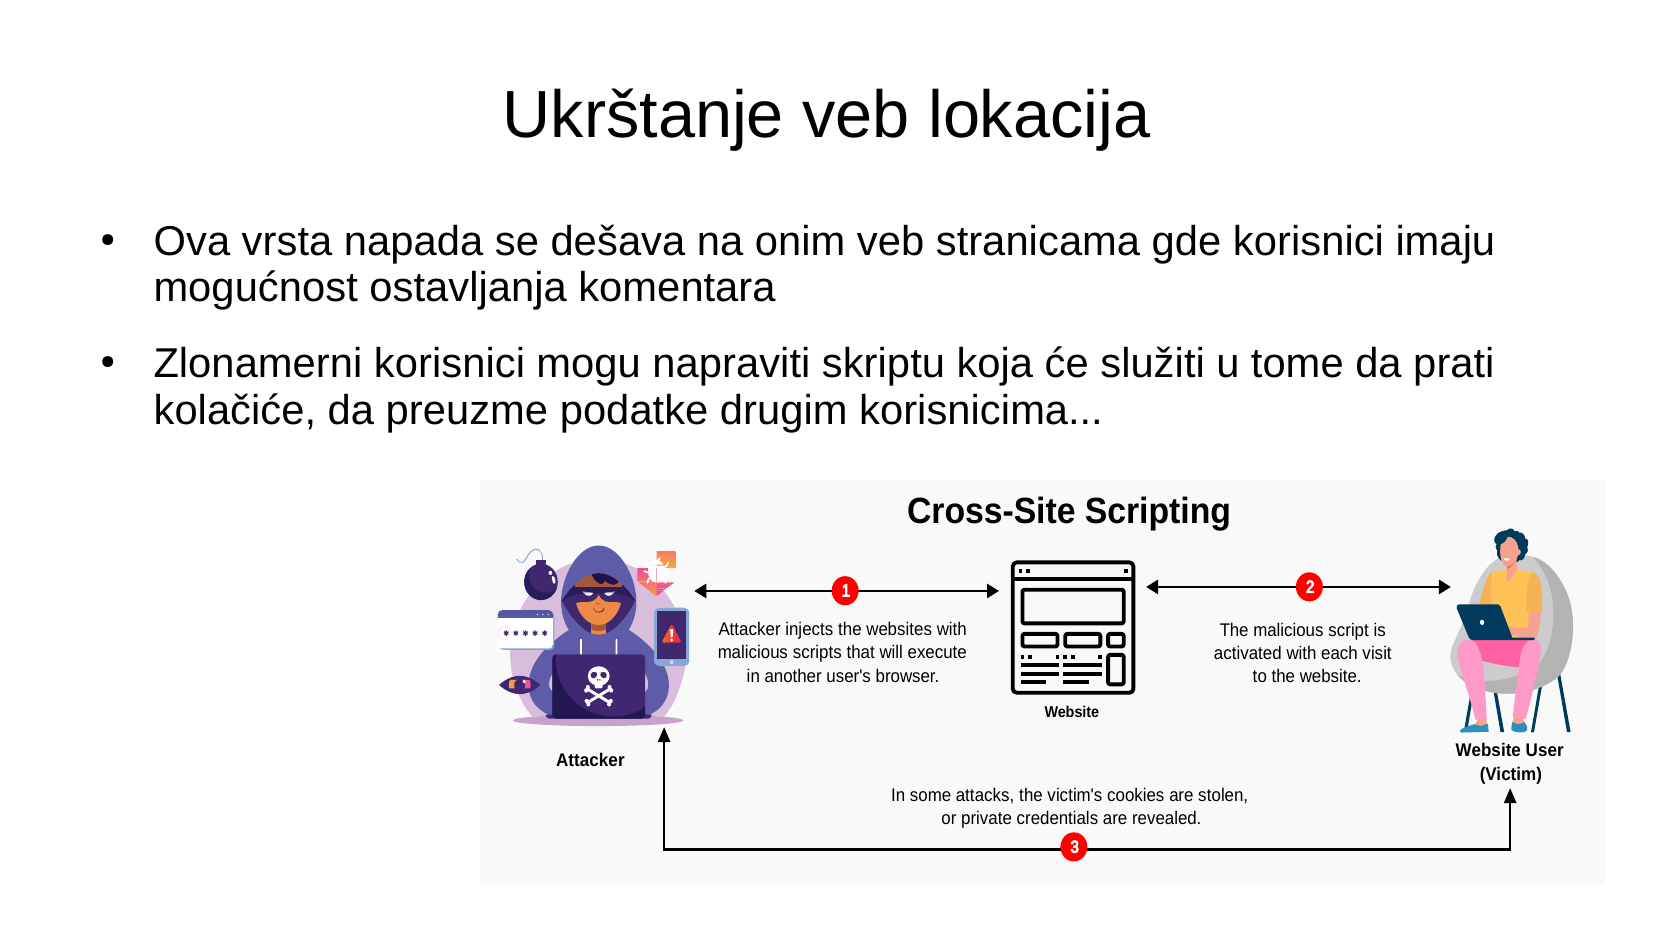

# Ukrštanje veb lokacija
Ova vrsta napada se dešava na onim veb stranicama gde korisnici imaju mogućnost ostavljanja komentara
Zlonamerni korisnici mogu napraviti skriptu koja će služiti u tome da prati kolačiće, da preuzme podatke drugim korisnicima...